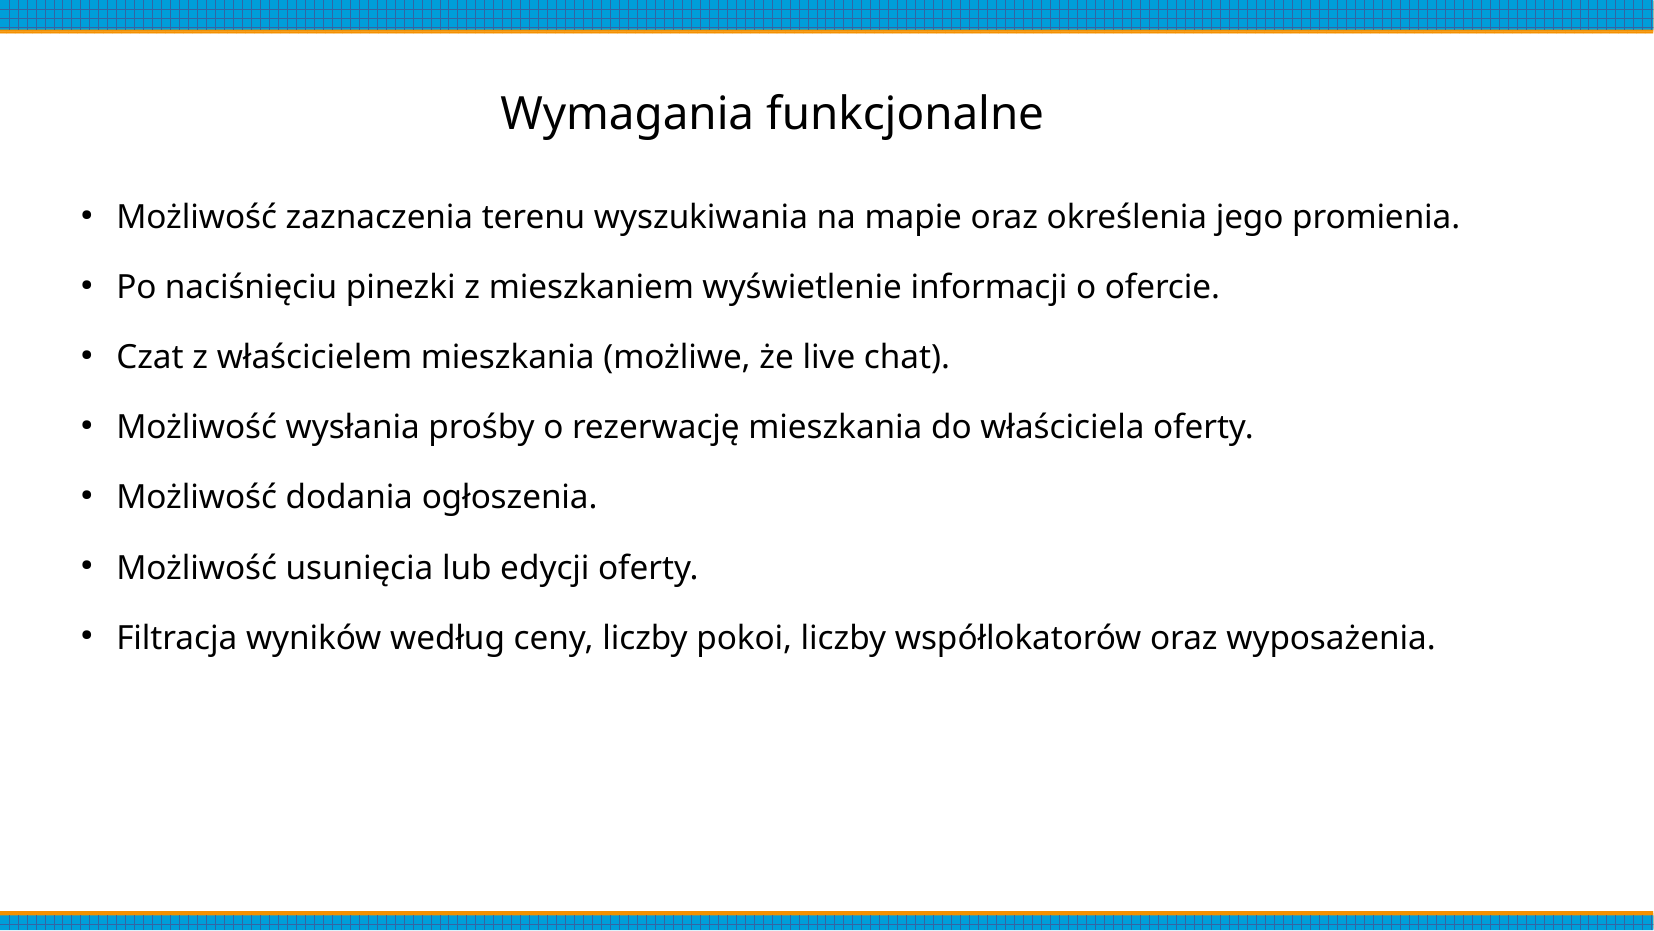

Wymagania funkcjonalne
Możliwość zaznaczenia terenu wyszukiwania na mapie oraz określenia jego promienia.
Po naciśnięciu pinezki z mieszkaniem wyświetlenie informacji o ofercie.
Czat z właścicielem mieszkania (możliwe, że live chat).
Możliwość wysłania prośby o rezerwację mieszkania do właściciela oferty.
Możliwość dodania ogłoszenia.
Możliwość usunięcia lub edycji oferty.
Filtracja wyników według ceny, liczby pokoi, liczby współlokatorów oraz wyposażenia.